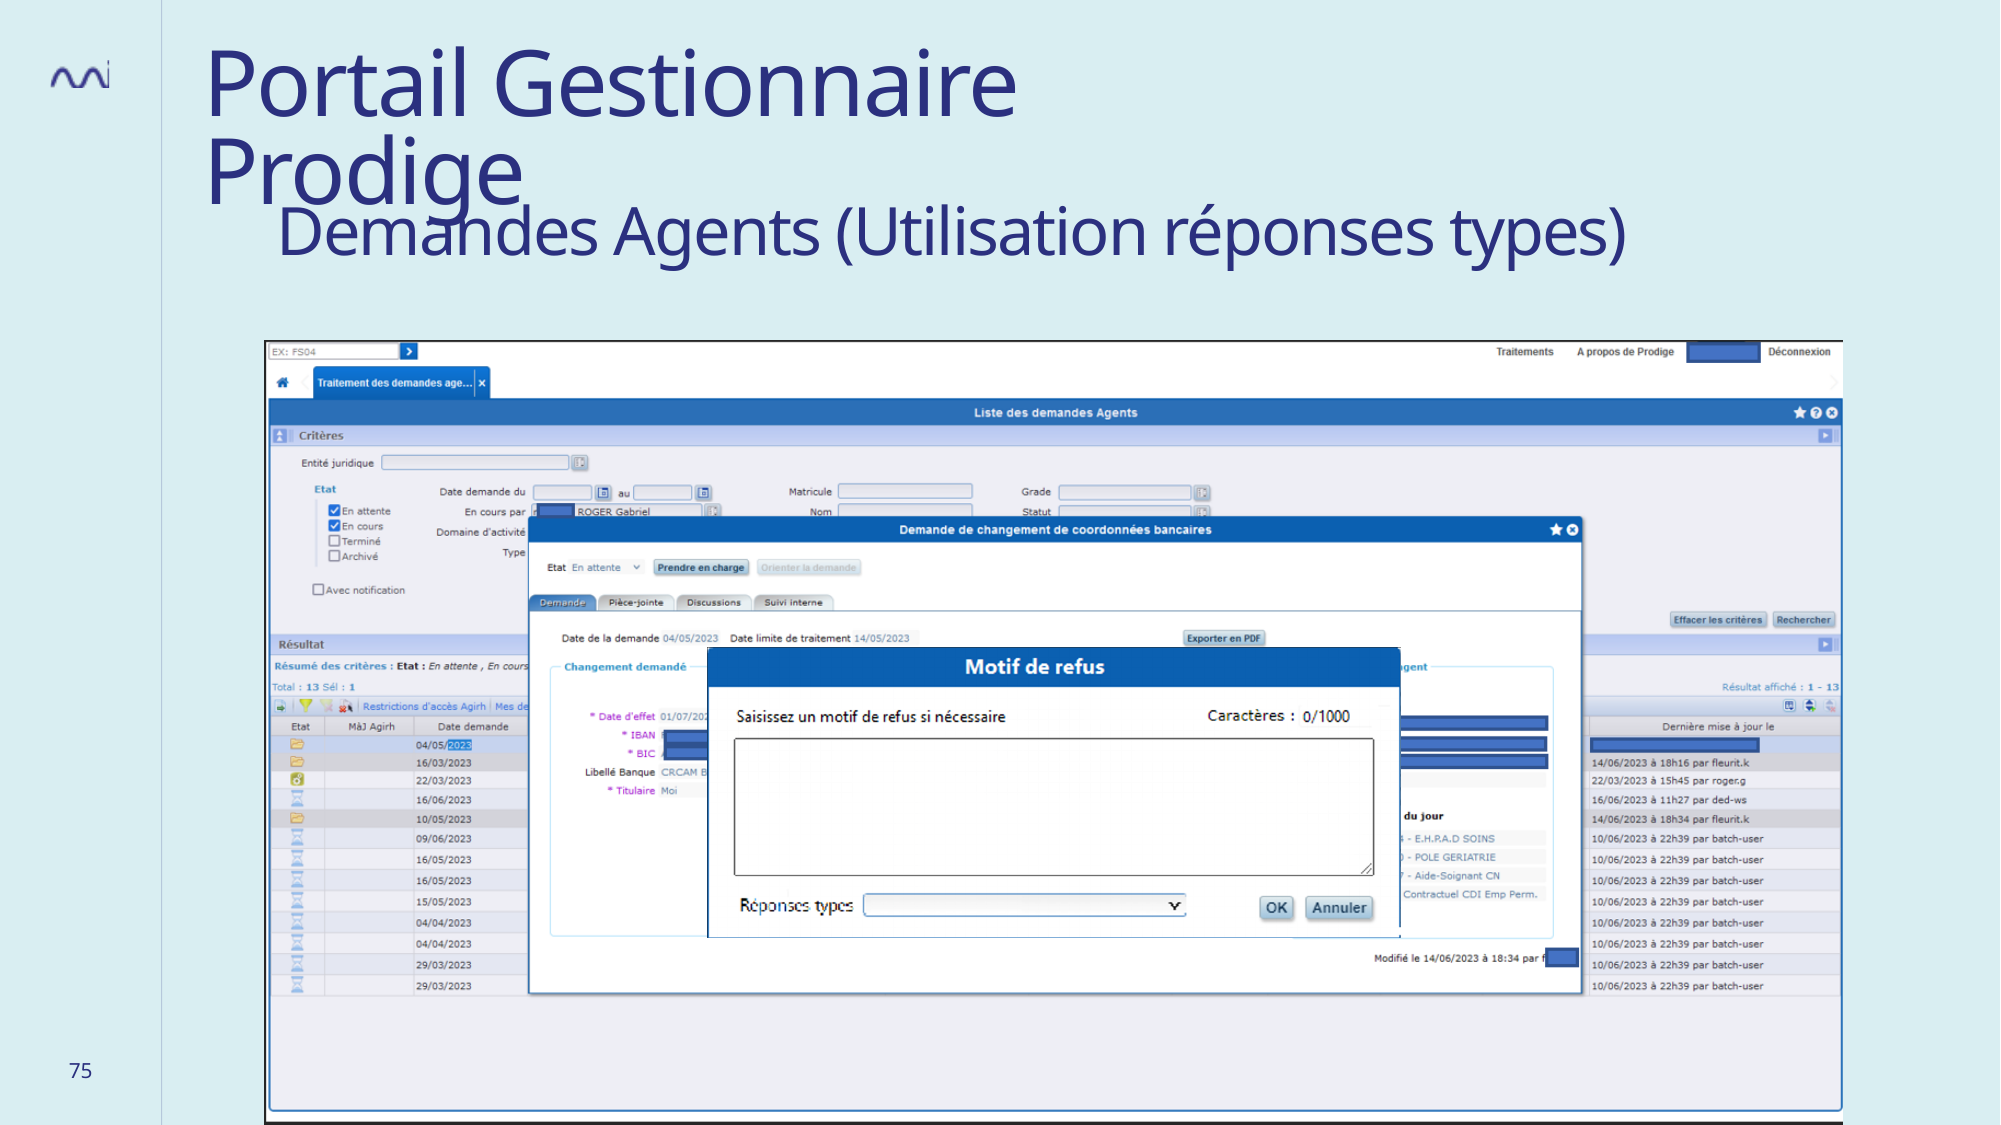

# Portail Gestionnaire Prodige
Demandes Agents (Utilisation réponses types)